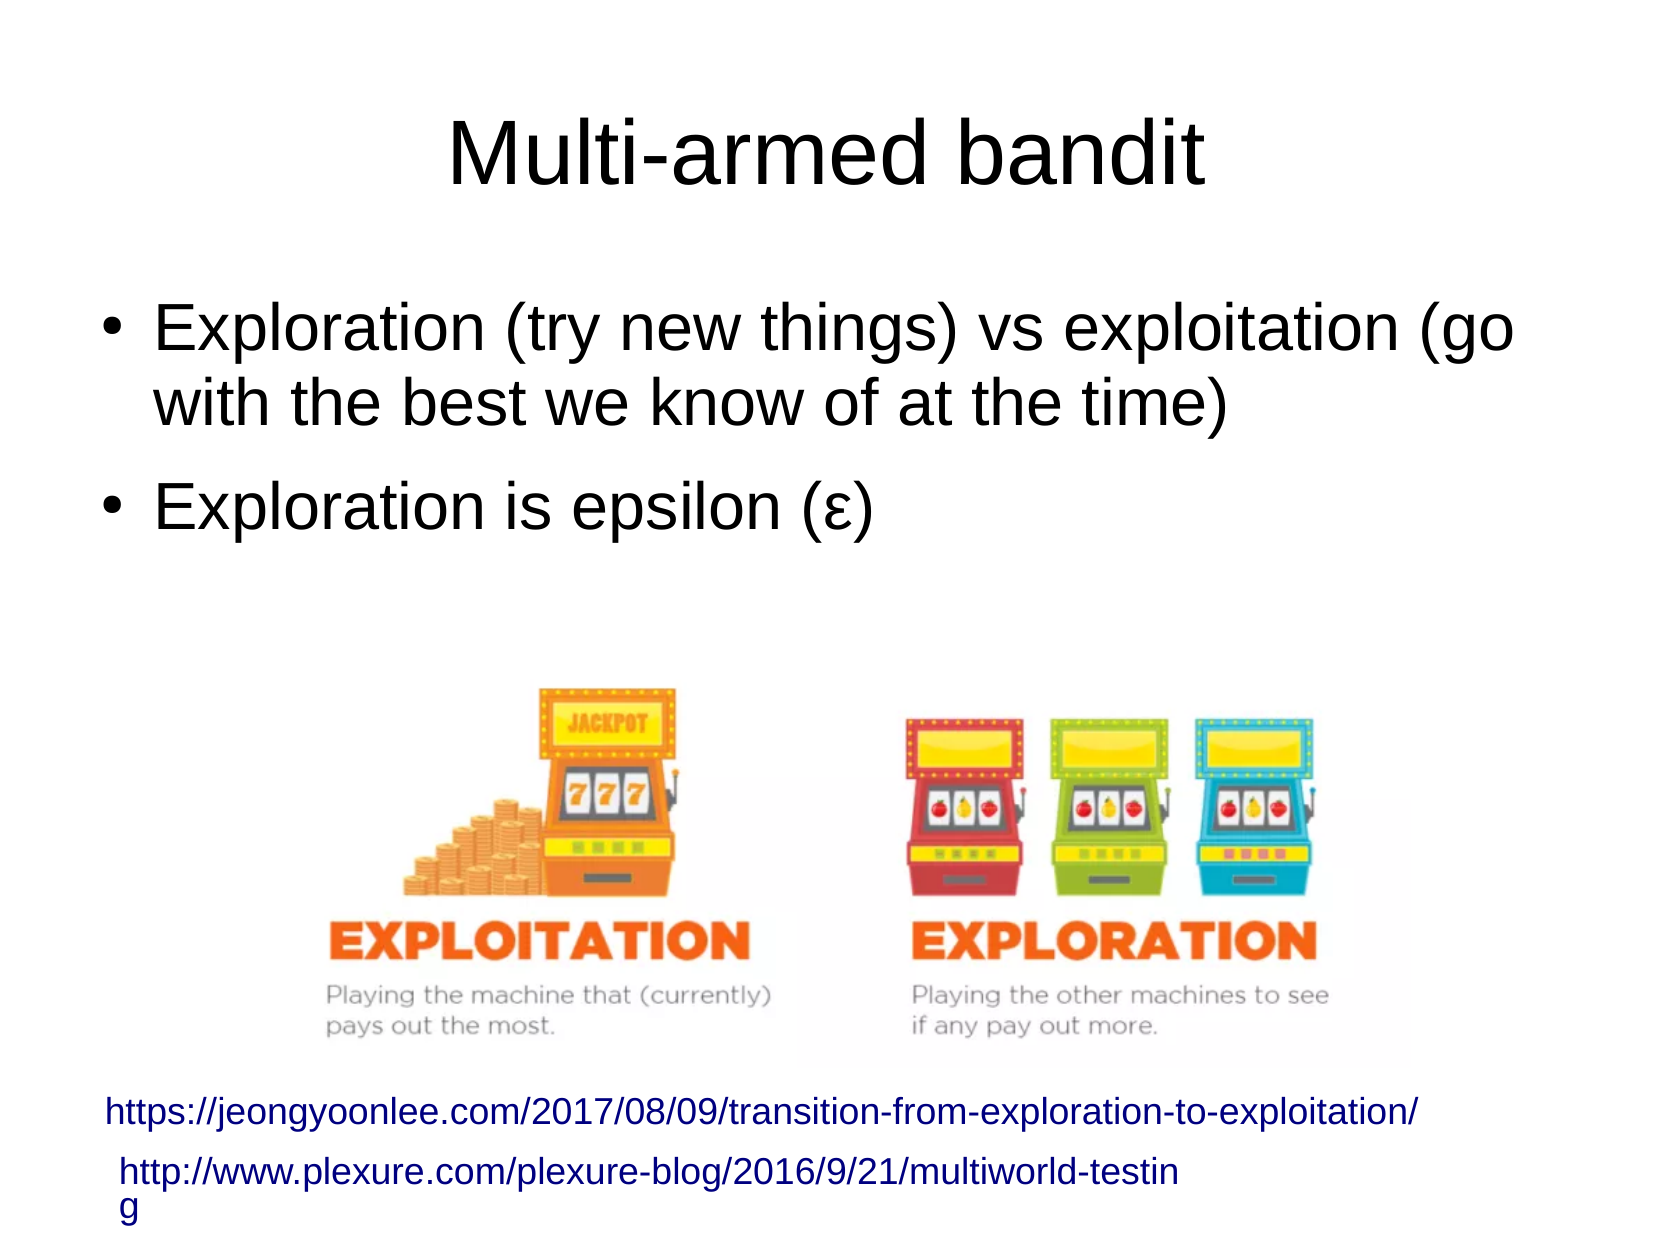

# Multi-armed bandit
Exploration (try new things) vs exploitation (go with the best we know of at the time)
Exploration is epsilon (ε)
https://jeongyoonlee.com/2017/08/09/transition-from-exploration-to-exploitation/
http://www.plexure.com/plexure-blog/2016/9/21/multiworld-testing